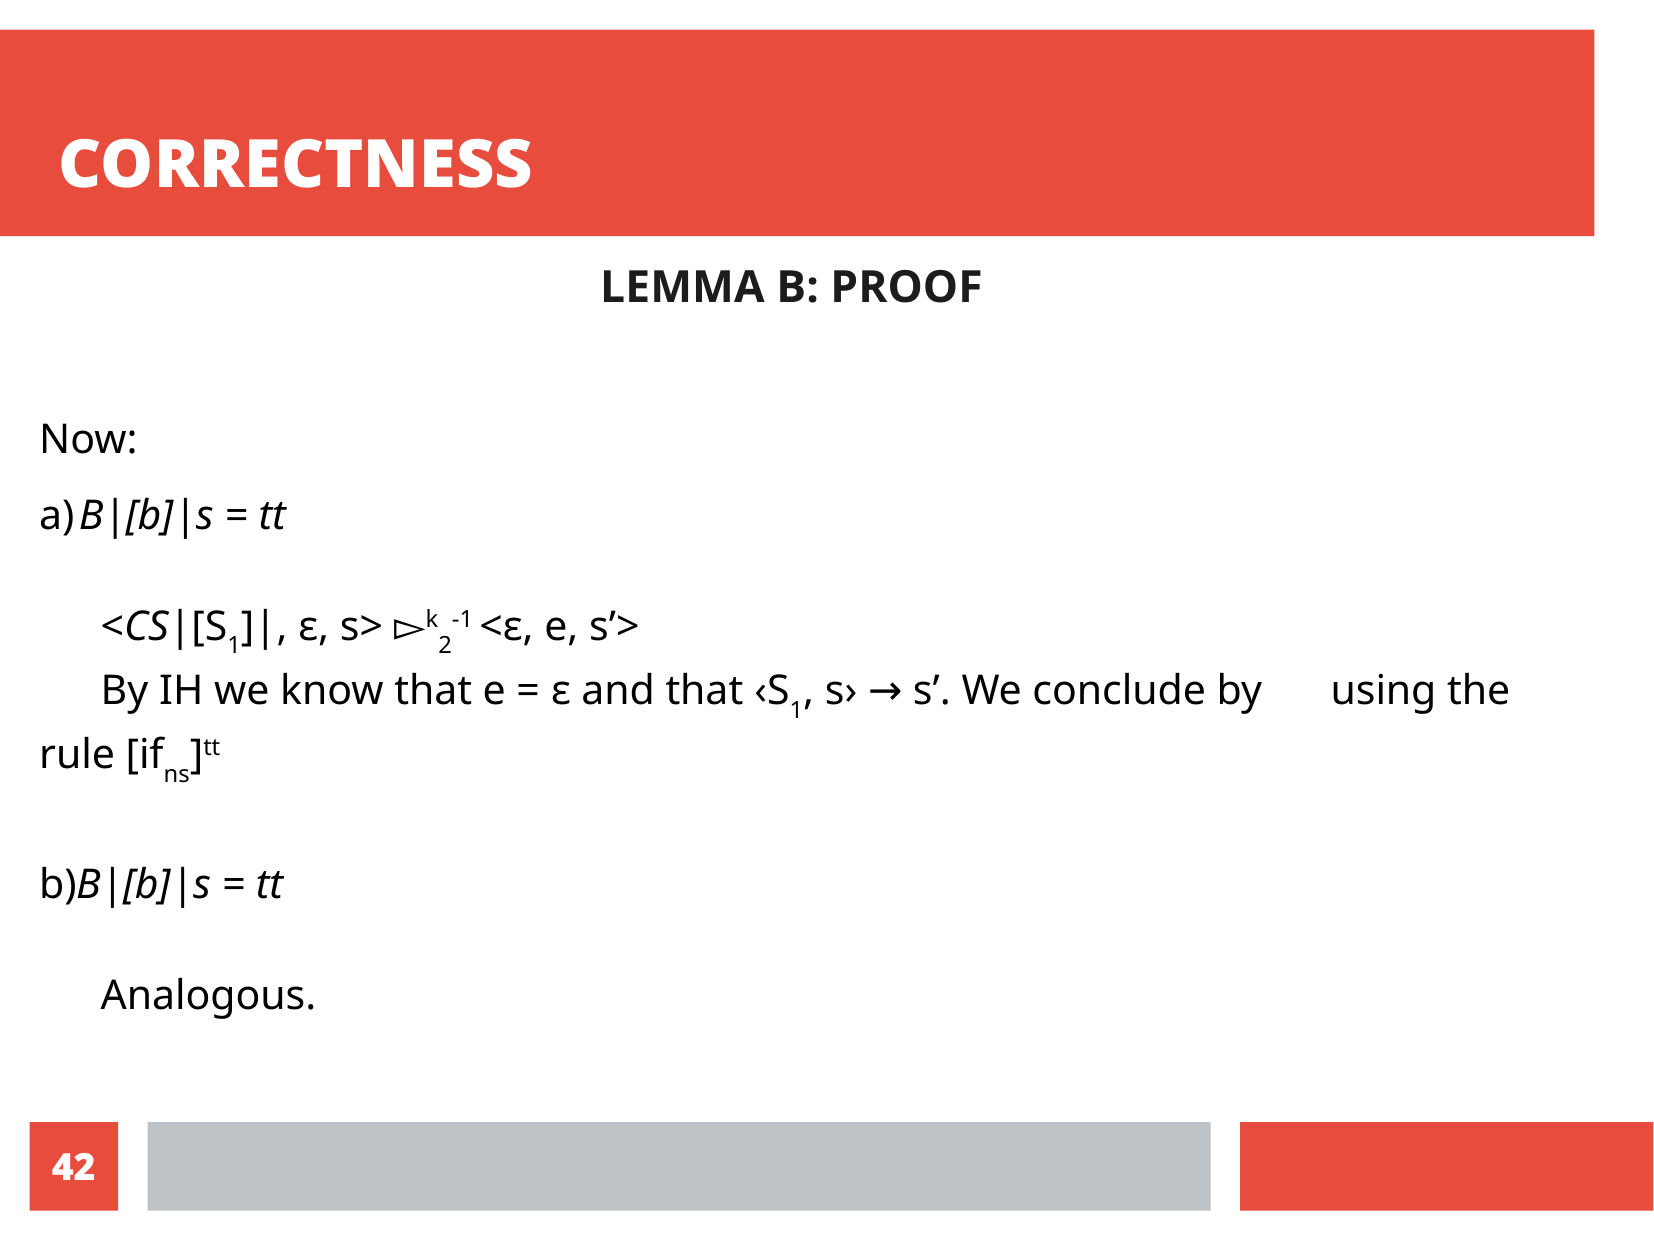

# CORRECTNESS
LEMMA B: PROOF
Now:
 B|[b]|s = tt
	<CS|[S1]|, ε, s> ▻k2-1 <ε, e, s’>
	By IH we know that e = ε and that ‹S1, s› → s’. We conclude by 		using the rule [ifns]tt
 B|[b]|s = tt
	Analogous.
42